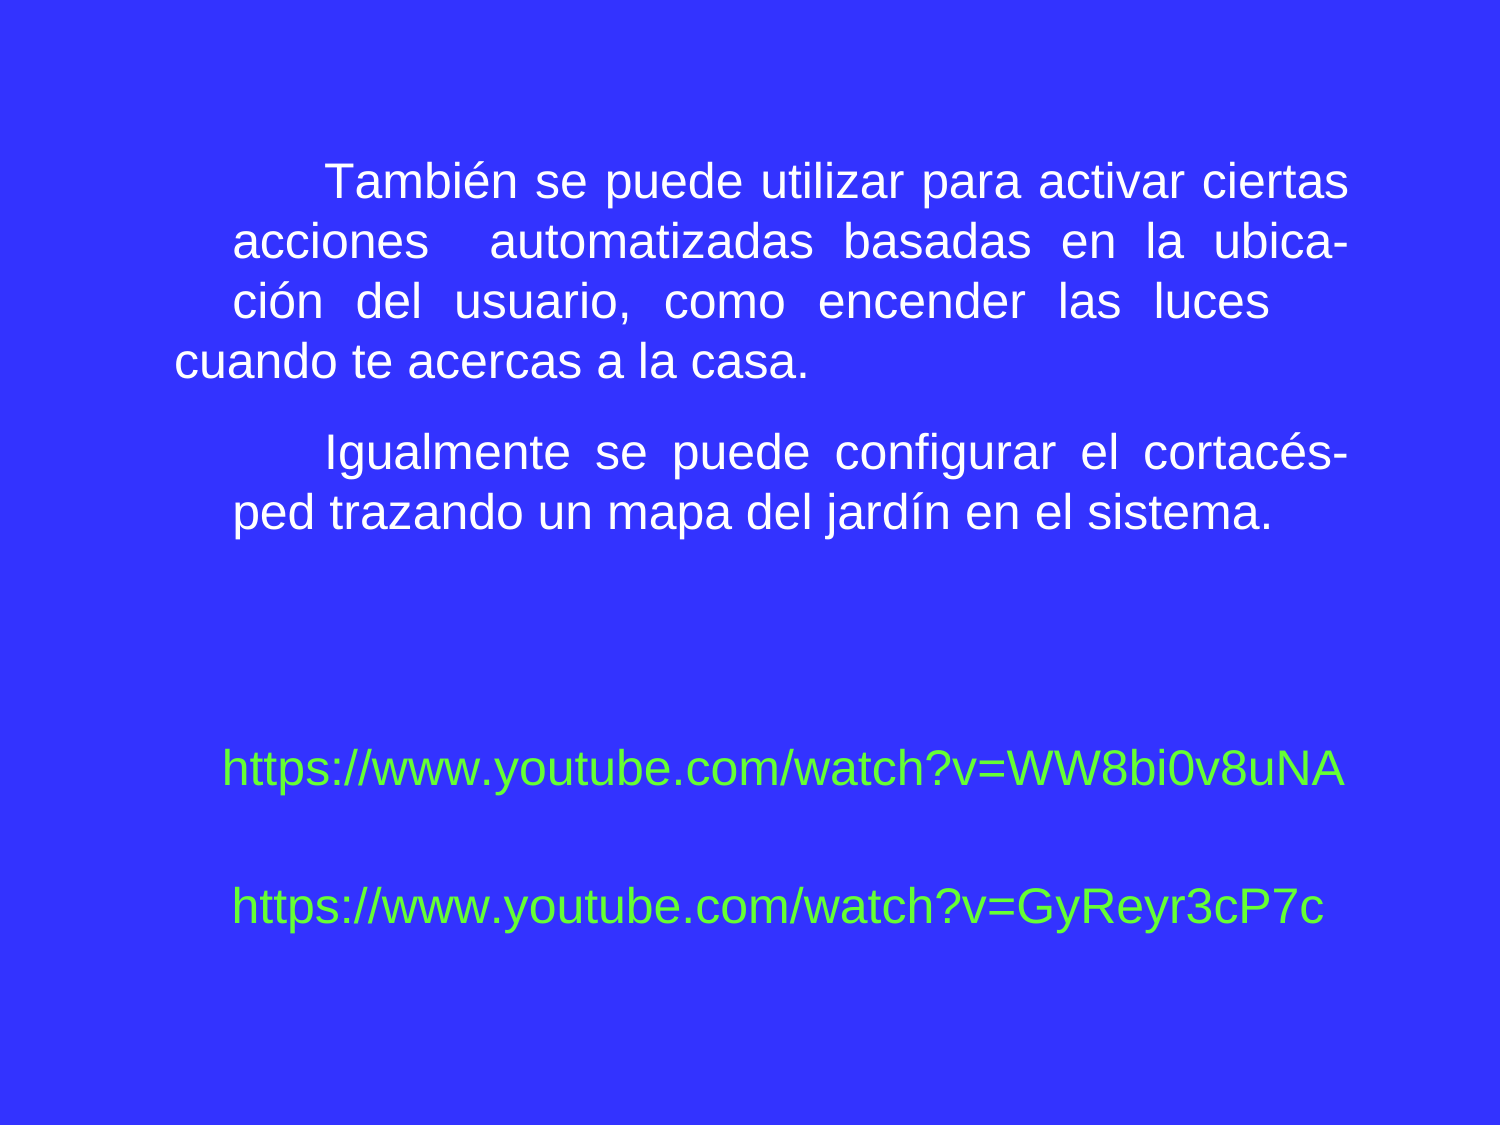

También se puede utilizar para activar ciertas 	acciones 	automatizadas basadas en la ubica- 	ción del usuario, como encender las luces 	cuando te acercas a la casa.
		Igualmente se puede configurar el cortacés-	ped trazando un mapa del jardín en el sistema.
https://www.youtube.com/watch?v=WW8bi0v8uNA
https://www.youtube.com/watch?v=GyReyr3cP7c